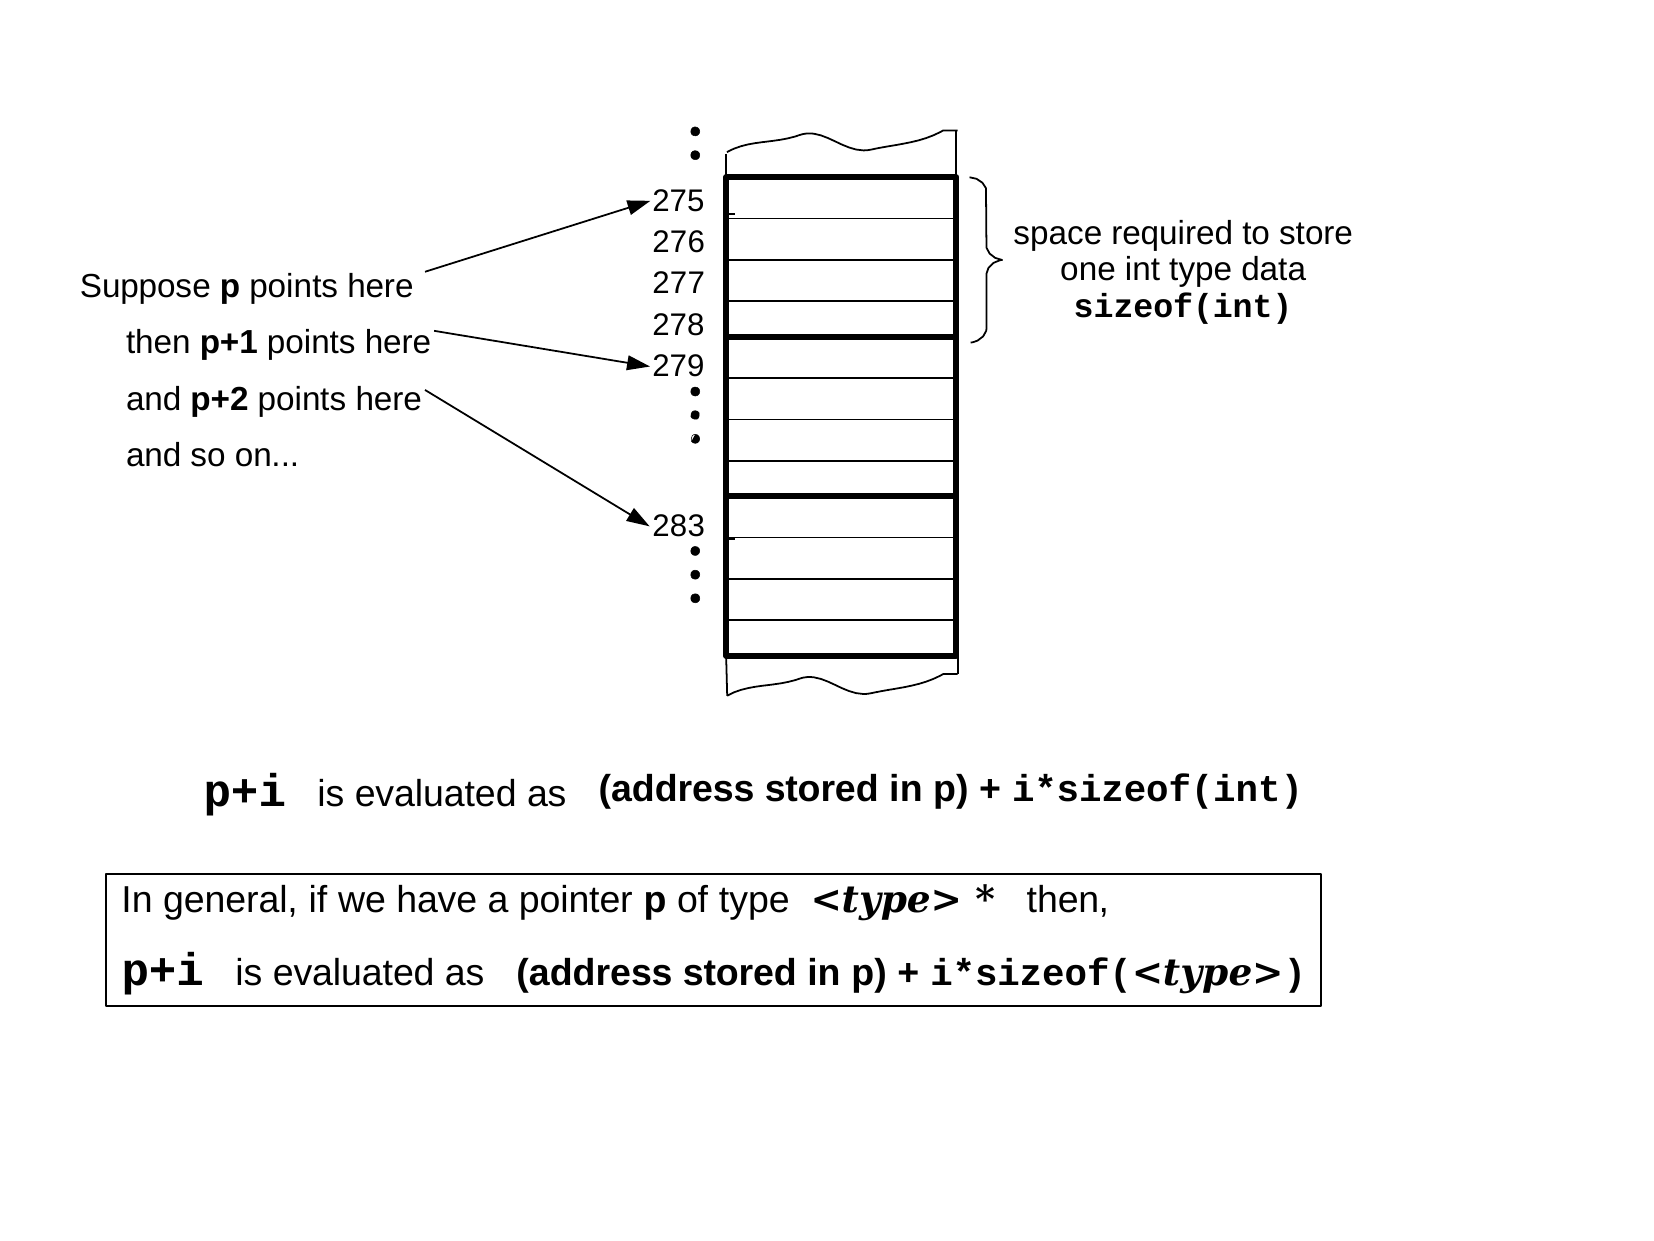

275
space required to store one int type data sizeof(int)
276
277
278
279
Suppose p points here then p+1 points here and p+2 points here and so on...
283
p+i	is evaluated as
(address stored in p) + i*sizeof(int)
In general, if we have a pointer p of type	<type> *	then,
p+i	is evaluated as	(address stored in p) + i*sizeof(<type>)